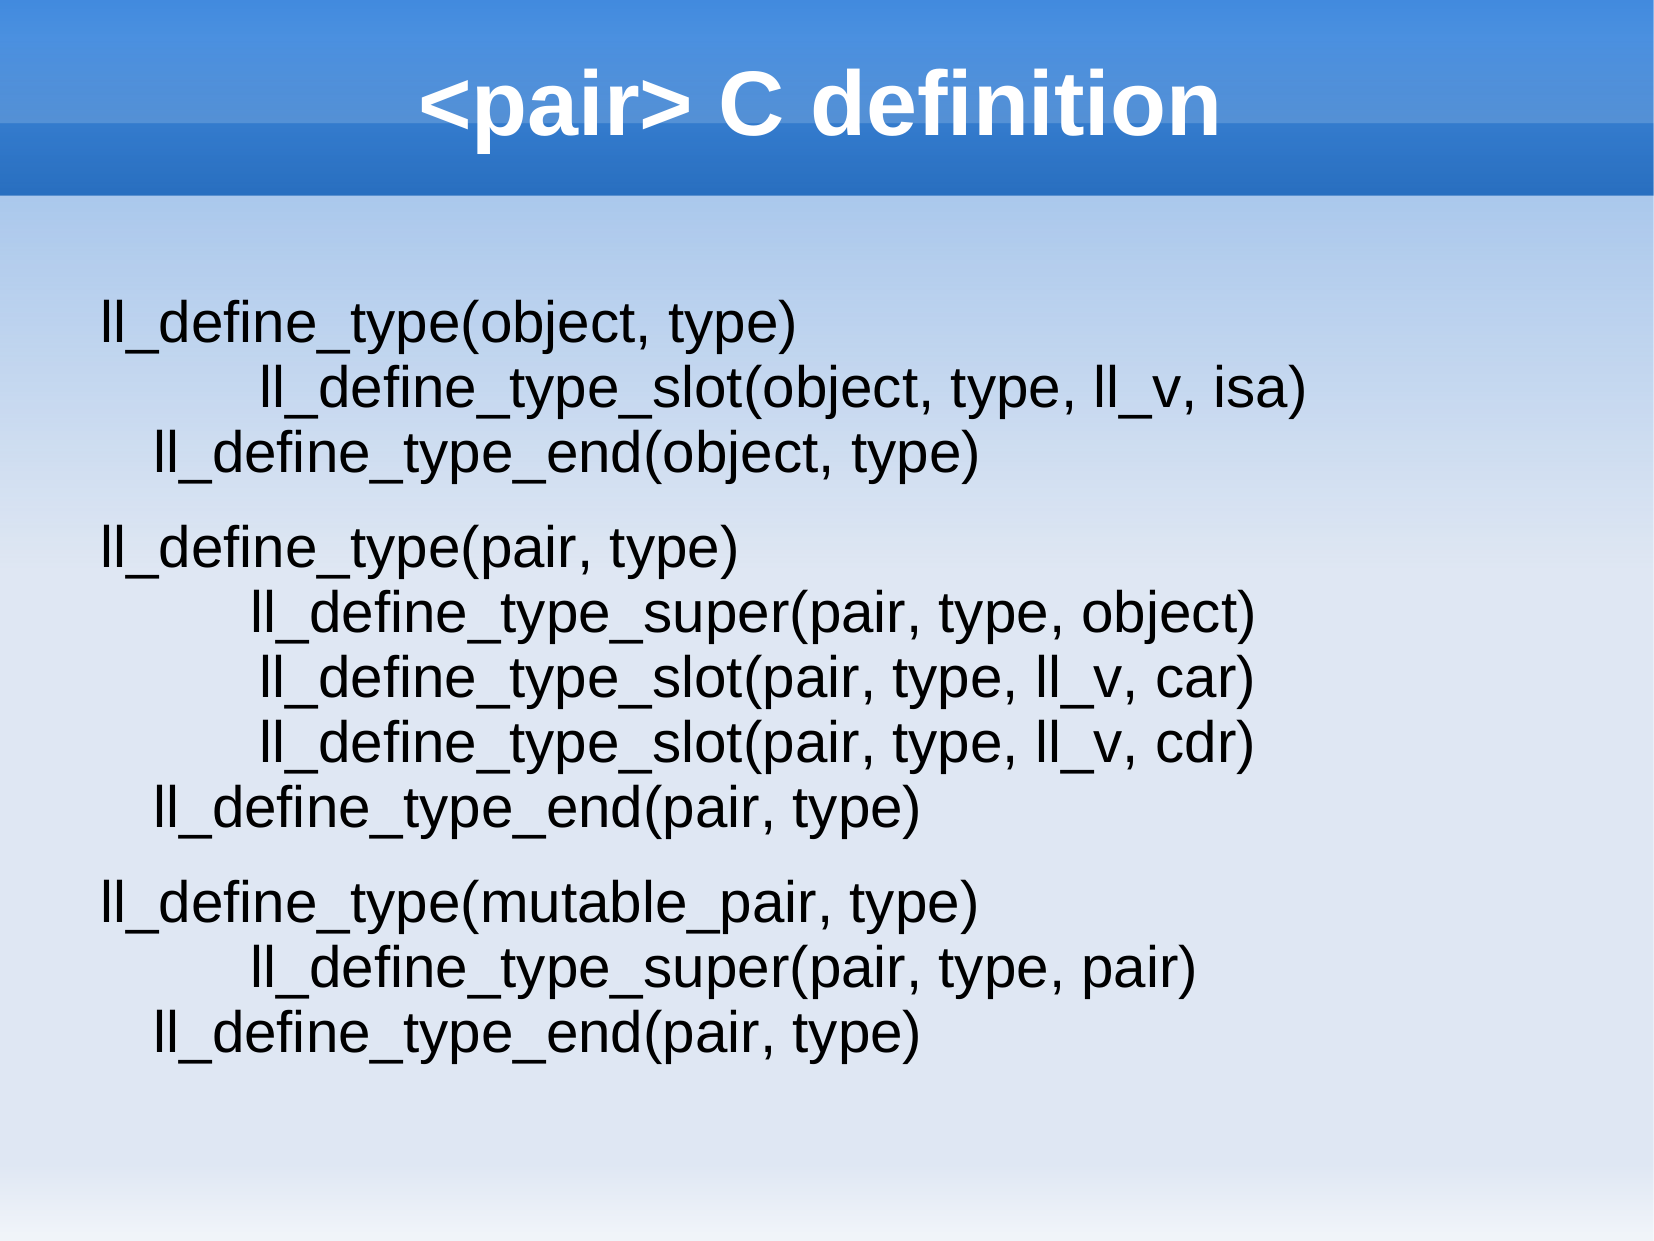

# <pair> C definition
ll_define_type(object, type)
	 ll_define_type_slot(object, type, ll_v, isa)
ll_define_type_end(object, type)
ll_define_type(pair, type)
 ll_define_type_super(pair, type, object)
	 ll_define_type_slot(pair, type, ll_v, car)
	 ll_define_type_slot(pair, type, ll_v, cdr)
ll_define_type_end(pair, type)
ll_define_type(mutable_pair, type)
 ll_define_type_super(pair, type, pair)
ll_define_type_end(pair, type)